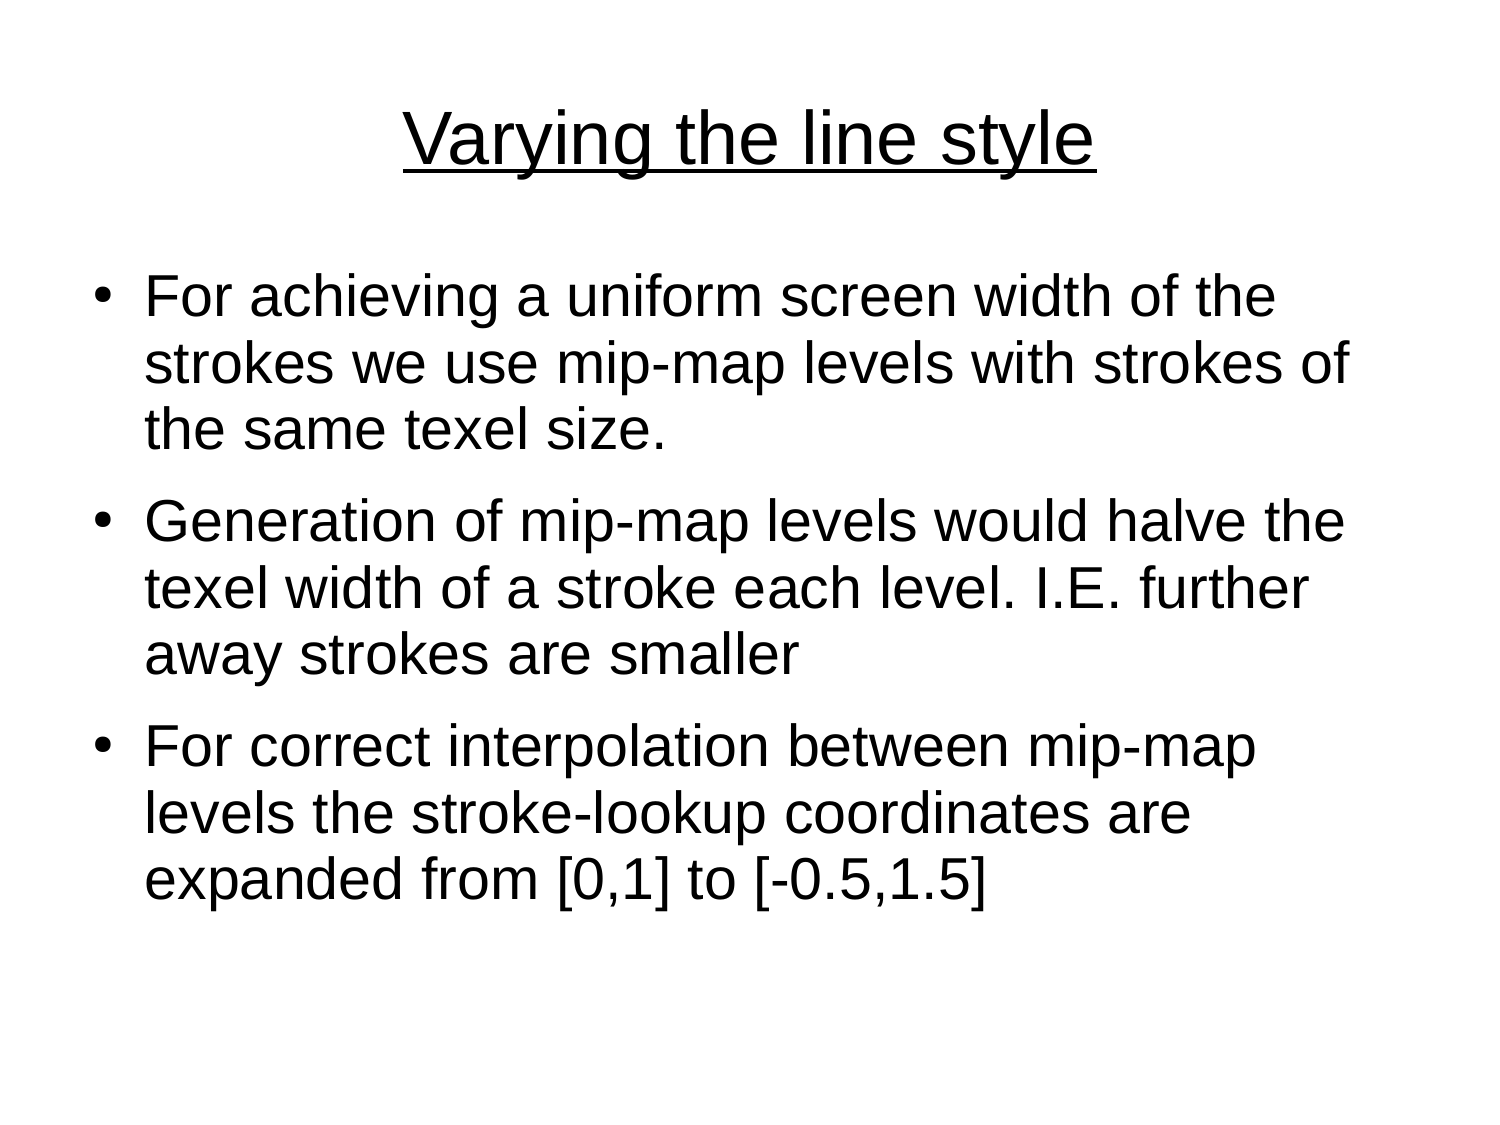

# Varying the line style
For achieving a uniform screen width of the strokes we use mip-map levels with strokes of the same texel size.
Generation of mip-map levels would halve the texel width of a stroke each level. I.E. further away strokes are smaller
For correct interpolation between mip-map levels the stroke-lookup coordinates are expanded from [0,1] to [-0.5,1.5]